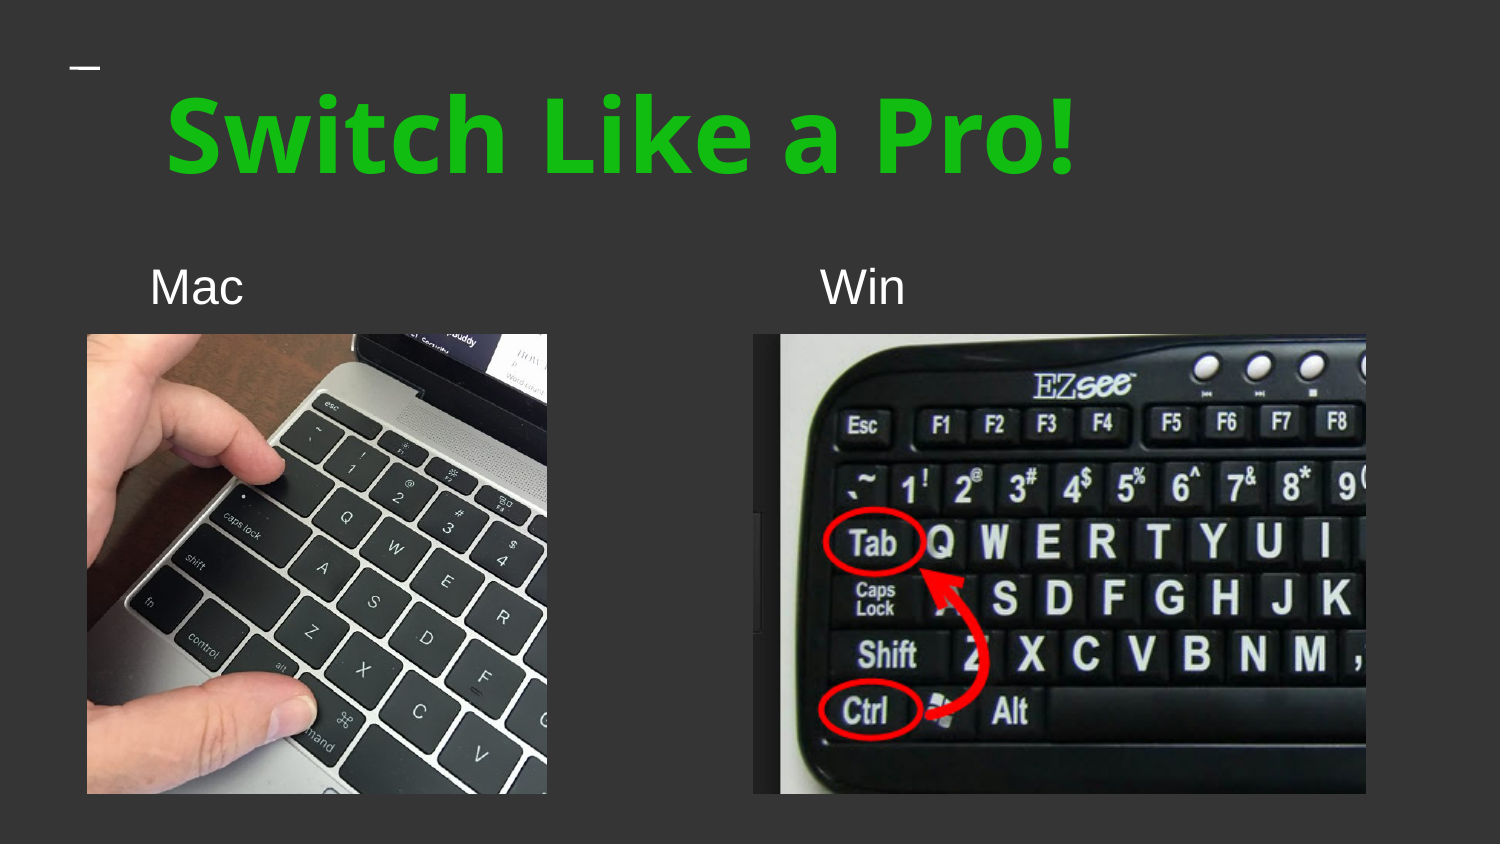

# Switch Like a Pro!
Mac
Win